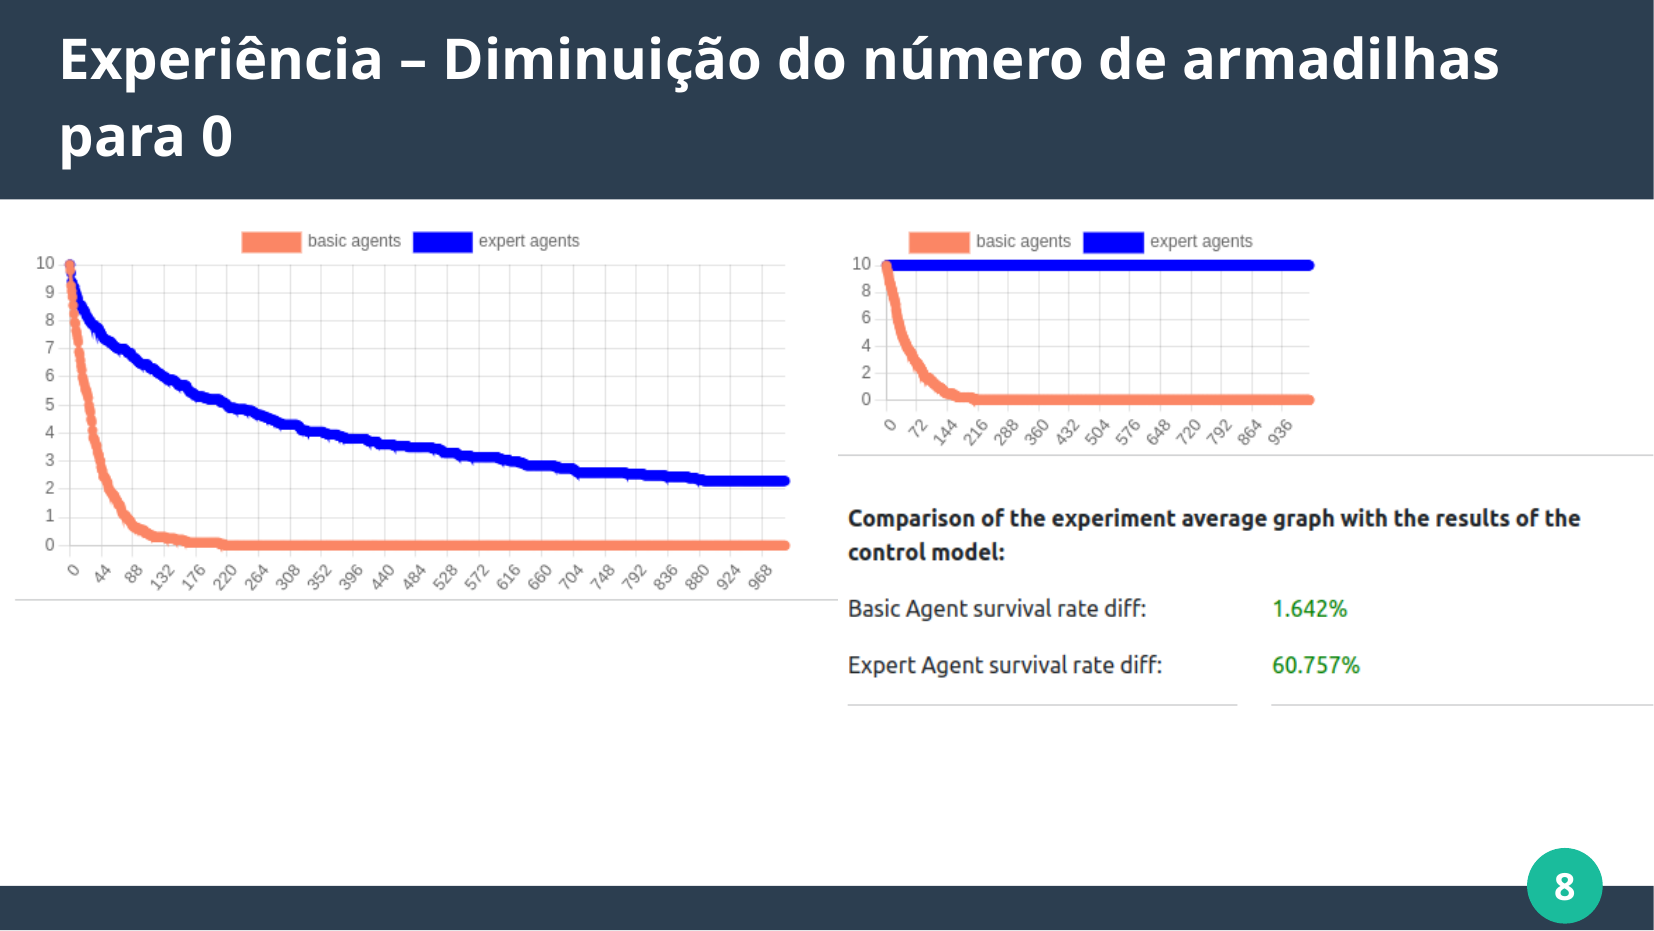

# Experiência – Diminuição do número de armadilhas para 0